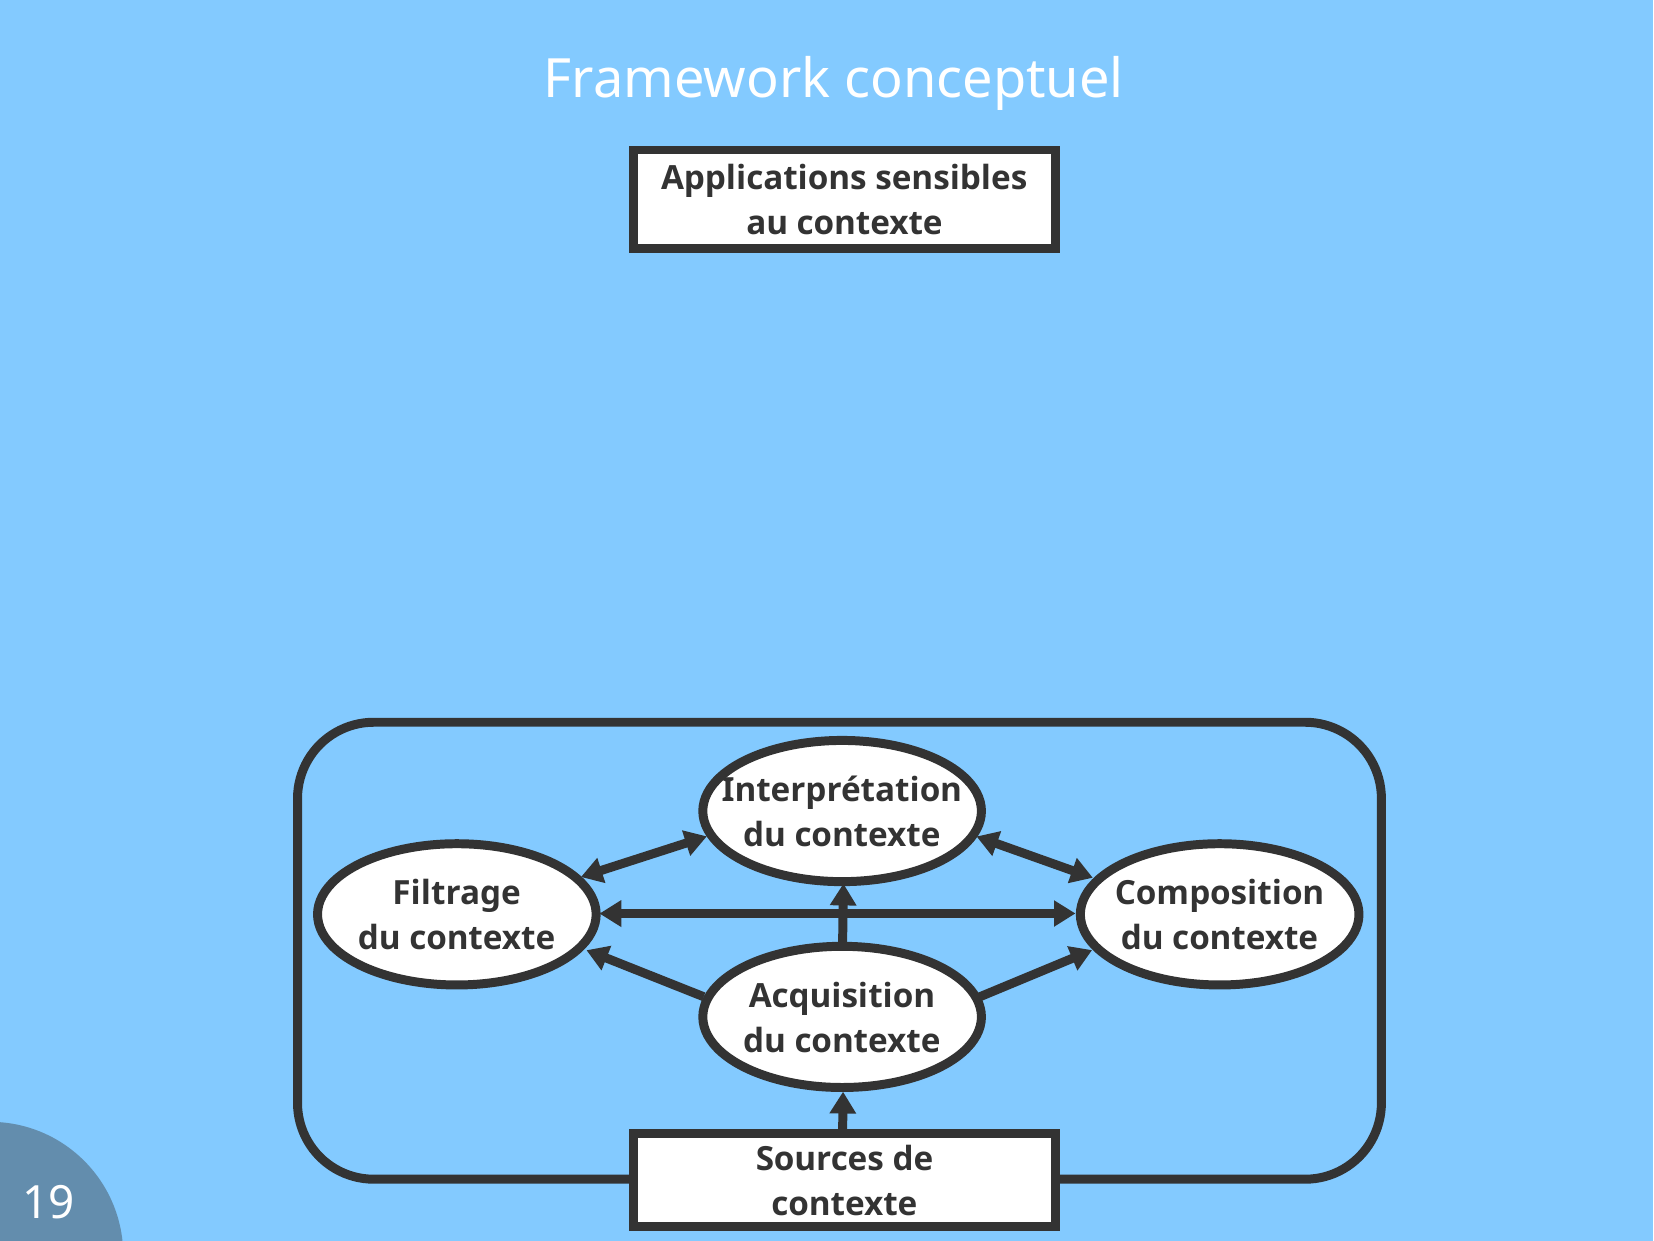

Framework conceptuel
Applications sensibles
au contexte
Interprétation
du contexte
Filtrage
du contexte
Composition
du contexte
Acquisition
du contexte
Sources de
contexte
19